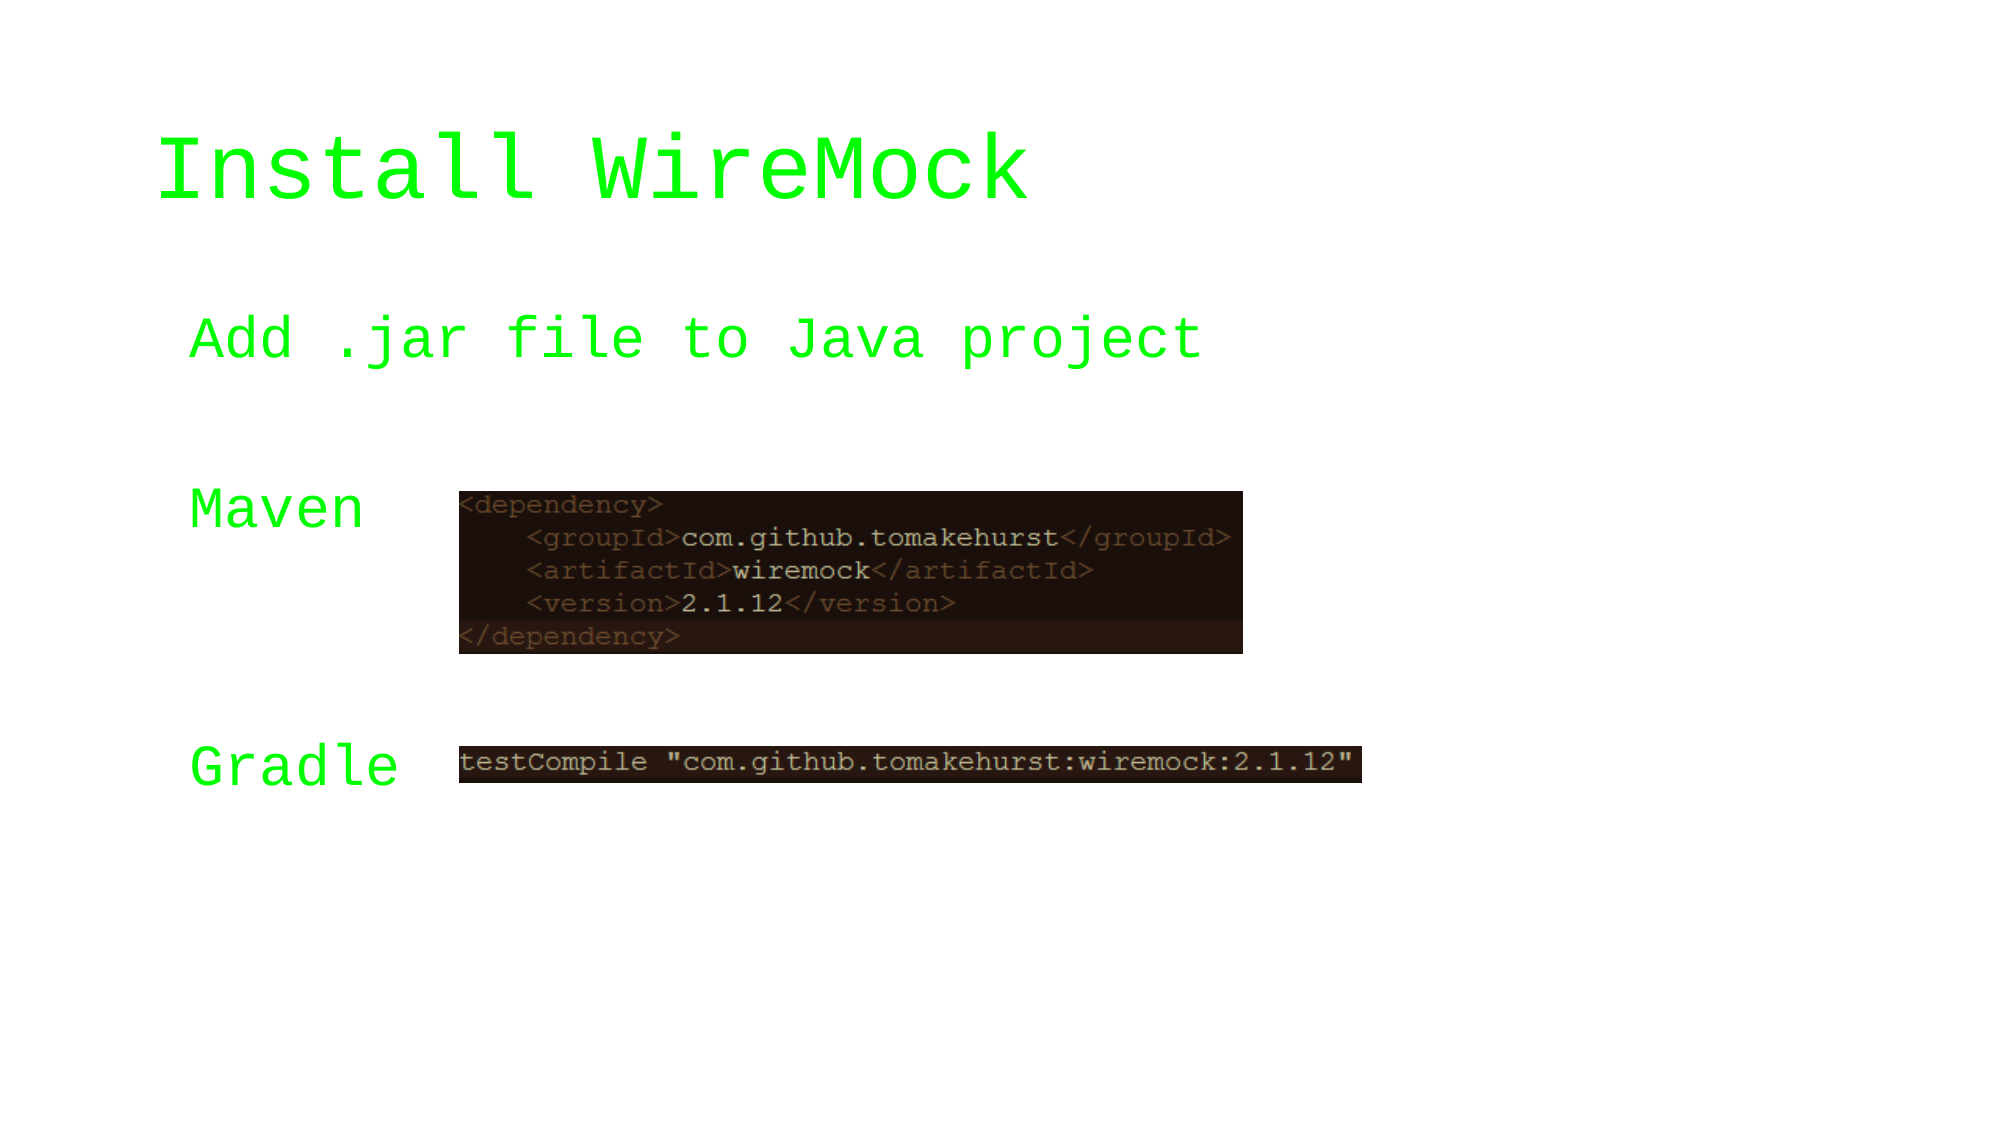

# Install WireMock
Add .jar file to Java project
Maven
Gradle